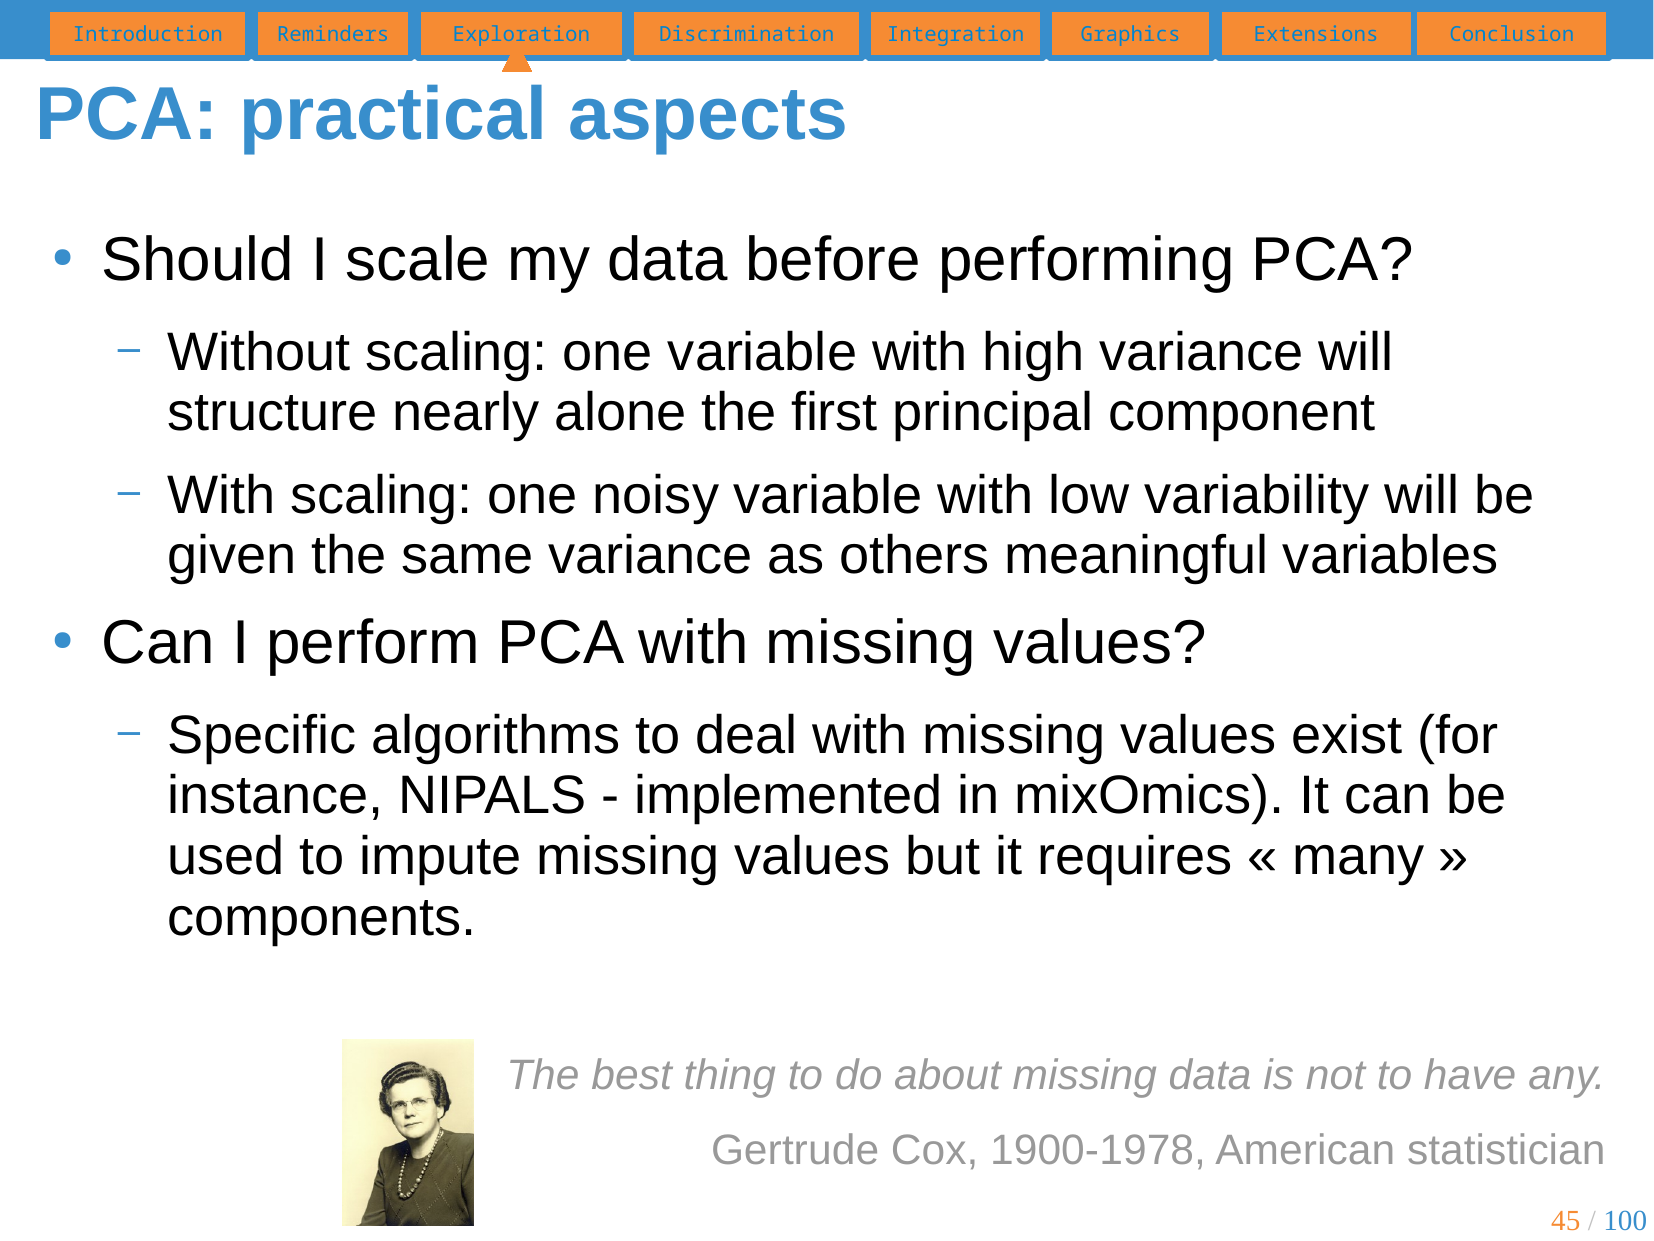

# PCA: practical aspects
Should I scale my data before performing PCA?
Without scaling: one variable with high variance will structure nearly alone the first principal component
With scaling: one noisy variable with low variability will be given the same variance as others meaningful variables
Can I perform PCA with missing values?
Specific algorithms to deal with missing values exist (for instance, NIPALS - implemented in mixOmics). It can be used to impute missing values but it requires « many » components.
The best thing to do about missing data is not to have any.
Gertrude Cox, 1900-1978, American statistician
45